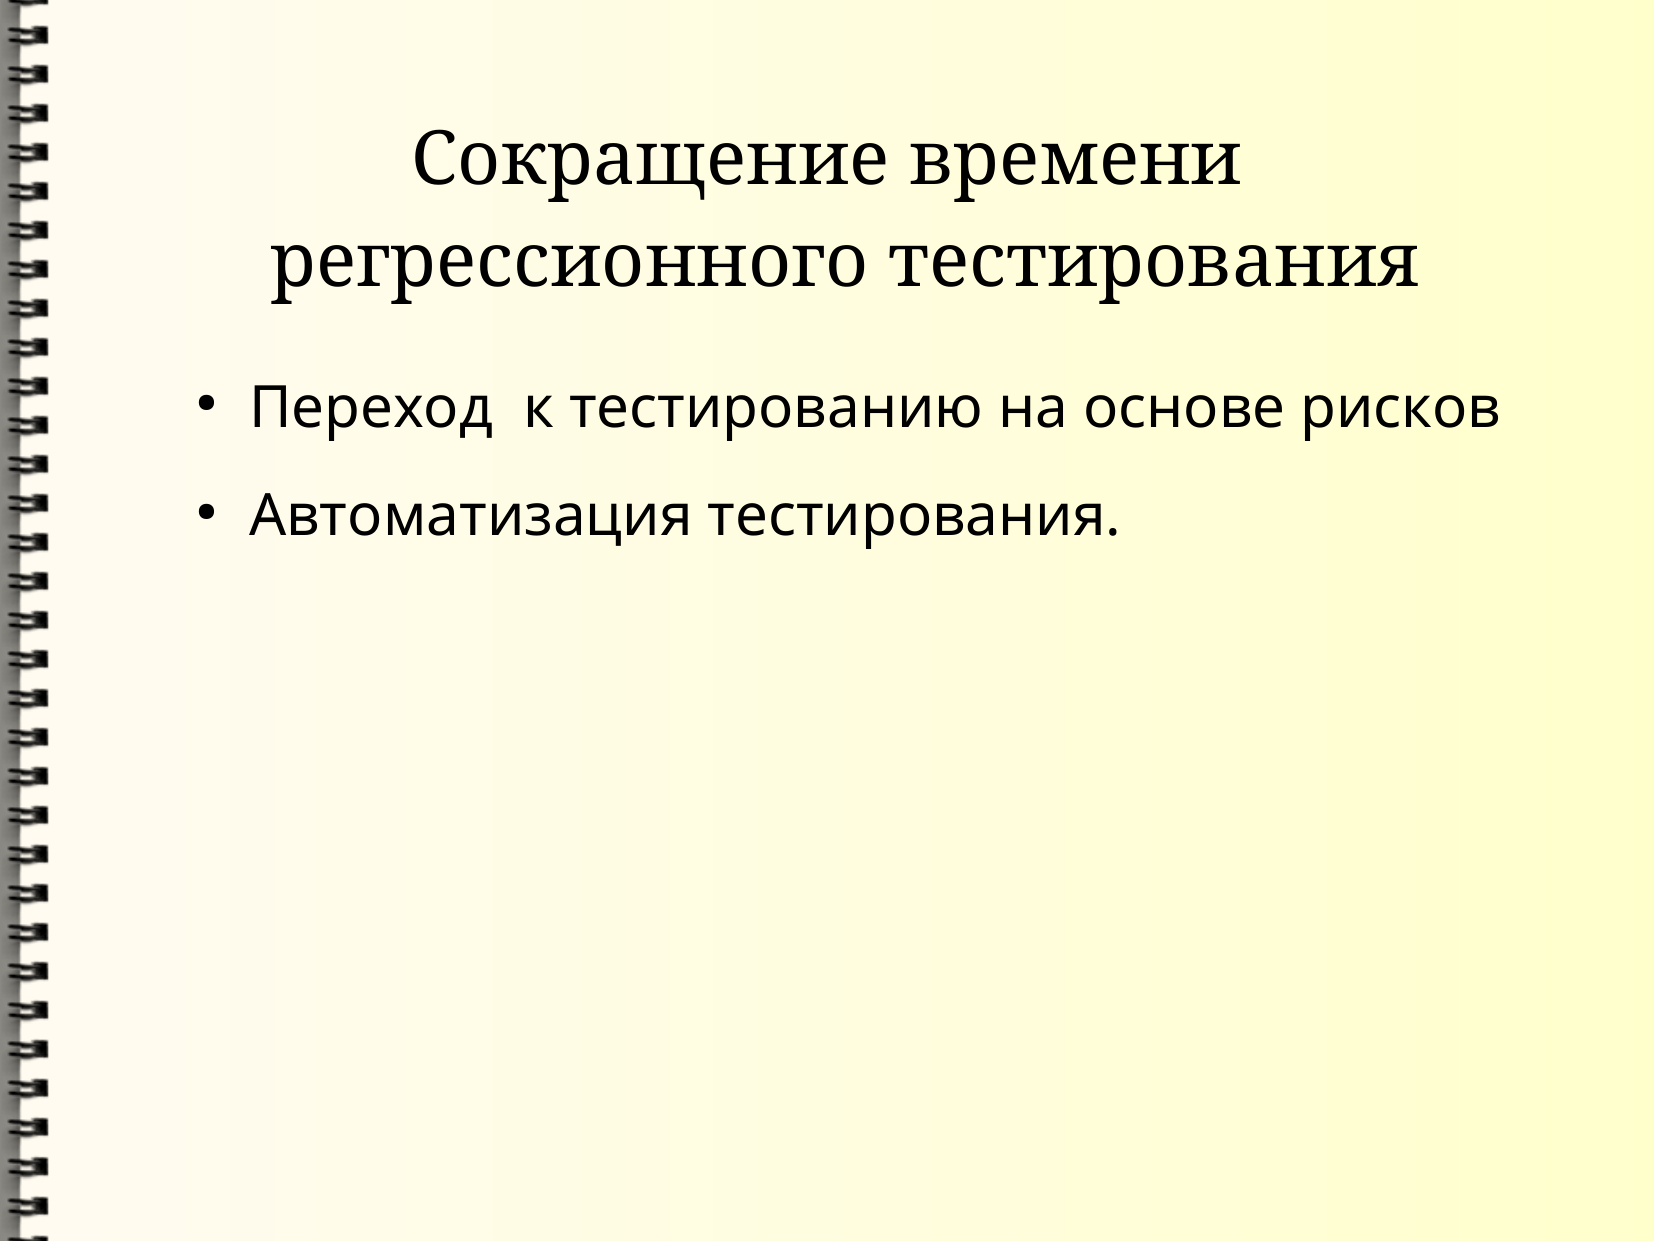

# Сокращение времени регрессионного тестирования
Переход к тестированию на основе рисков
Автоматизация тестирования.